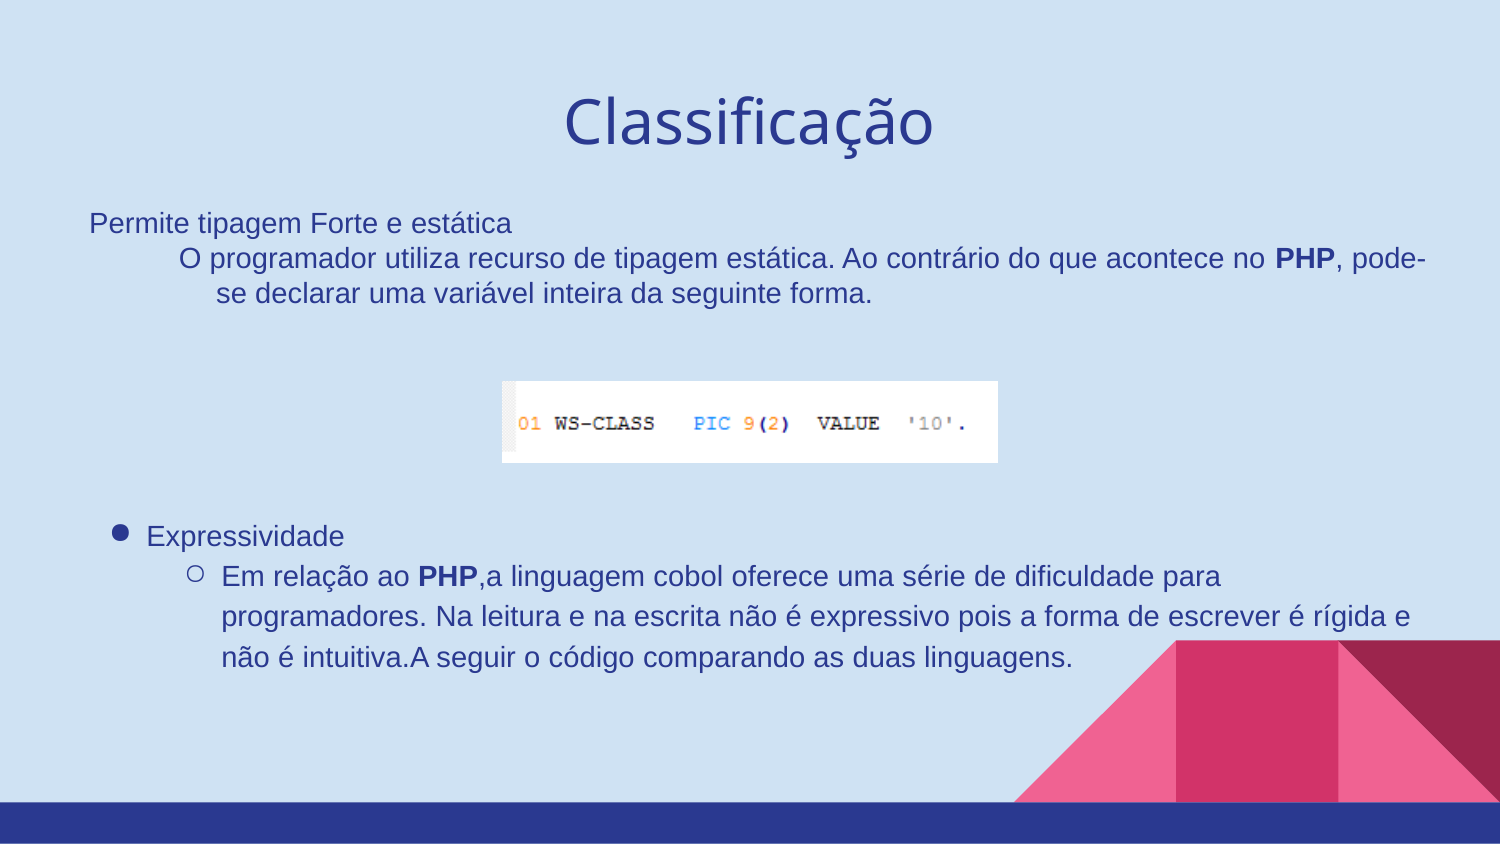

# Classificação
Permite tipagem Forte e estática
O programador utiliza recurso de tipagem estática. Ao contrário do que acontece no PHP, pode-se declarar uma variável inteira da seguinte forma.
Expressividade
Em relação ao PHP,a linguagem cobol oferece uma série de dificuldade para programadores. Na leitura e na escrita não é expressivo pois a forma de escrever é rígida e não é intuitiva.A seguir o código comparando as duas linguagens.